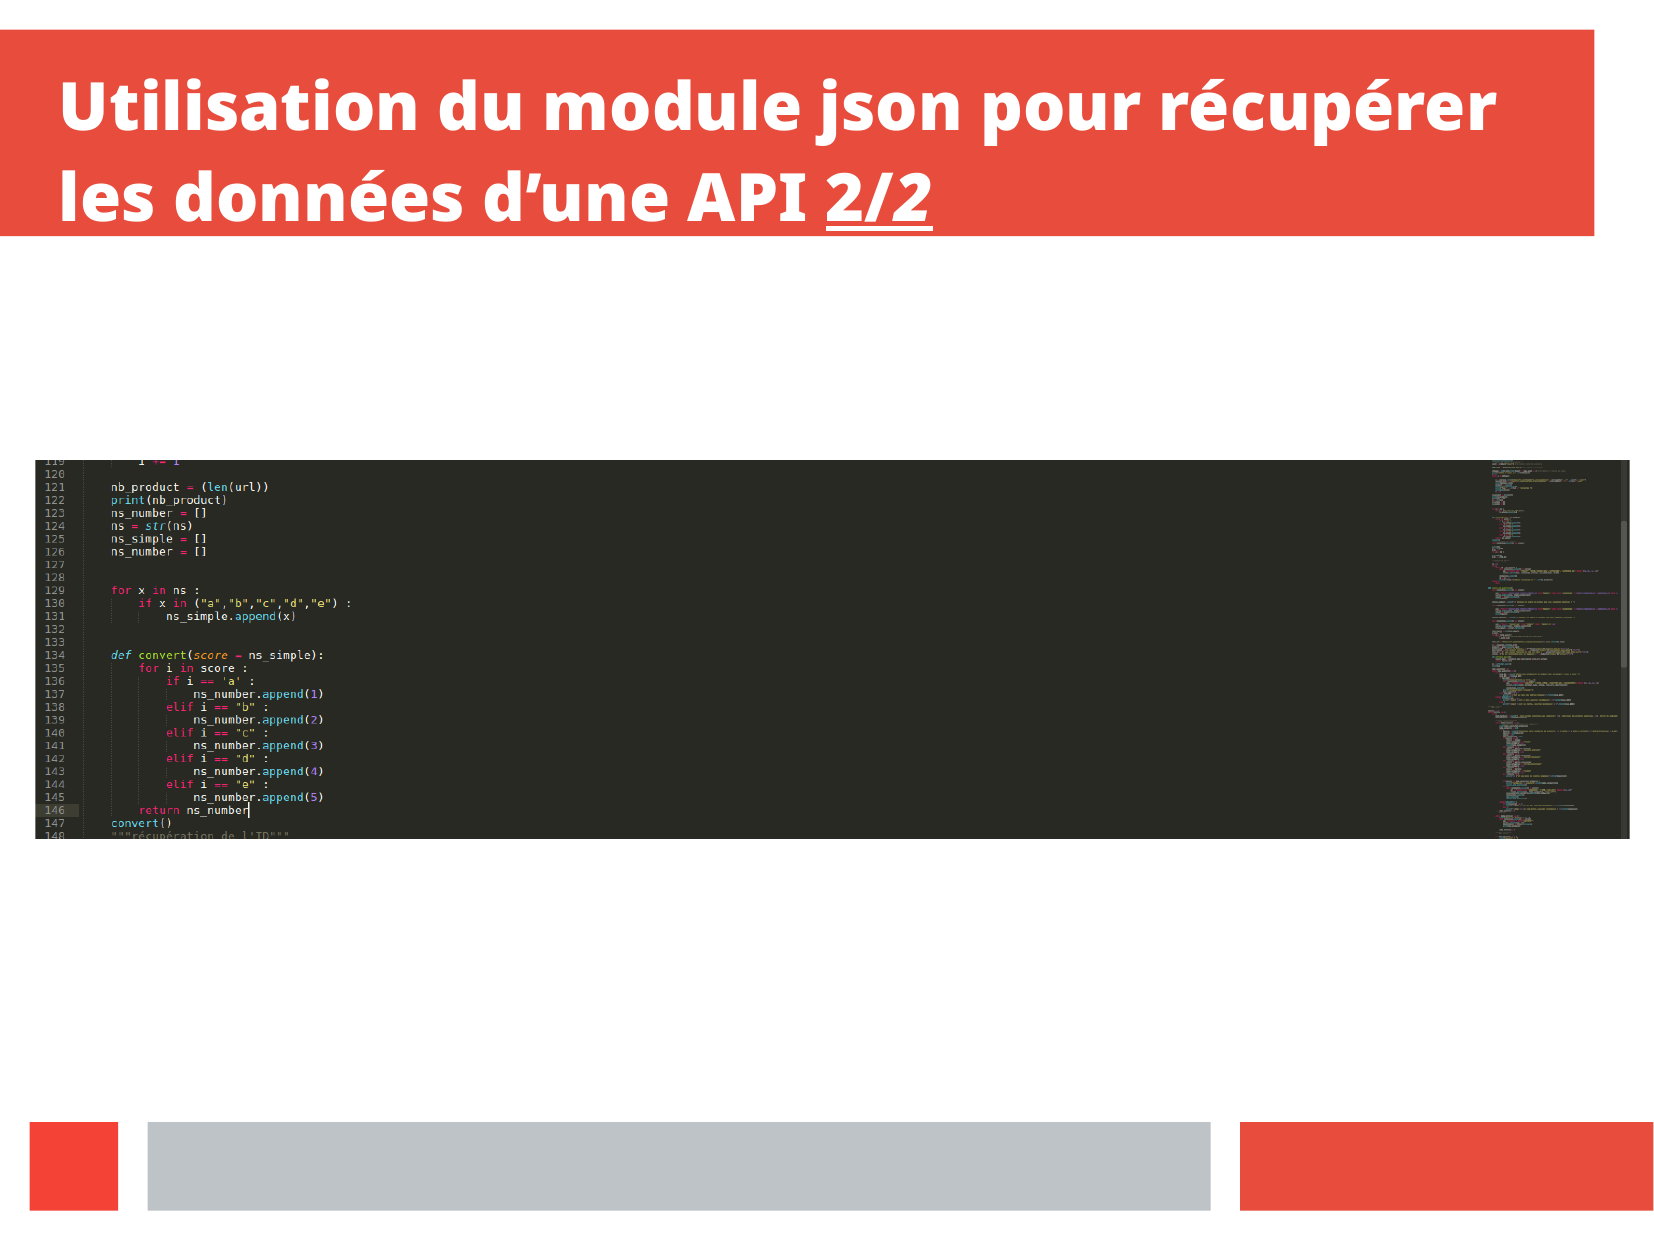

# Utilisation du module json pour récupérer les données d’une API 2/2